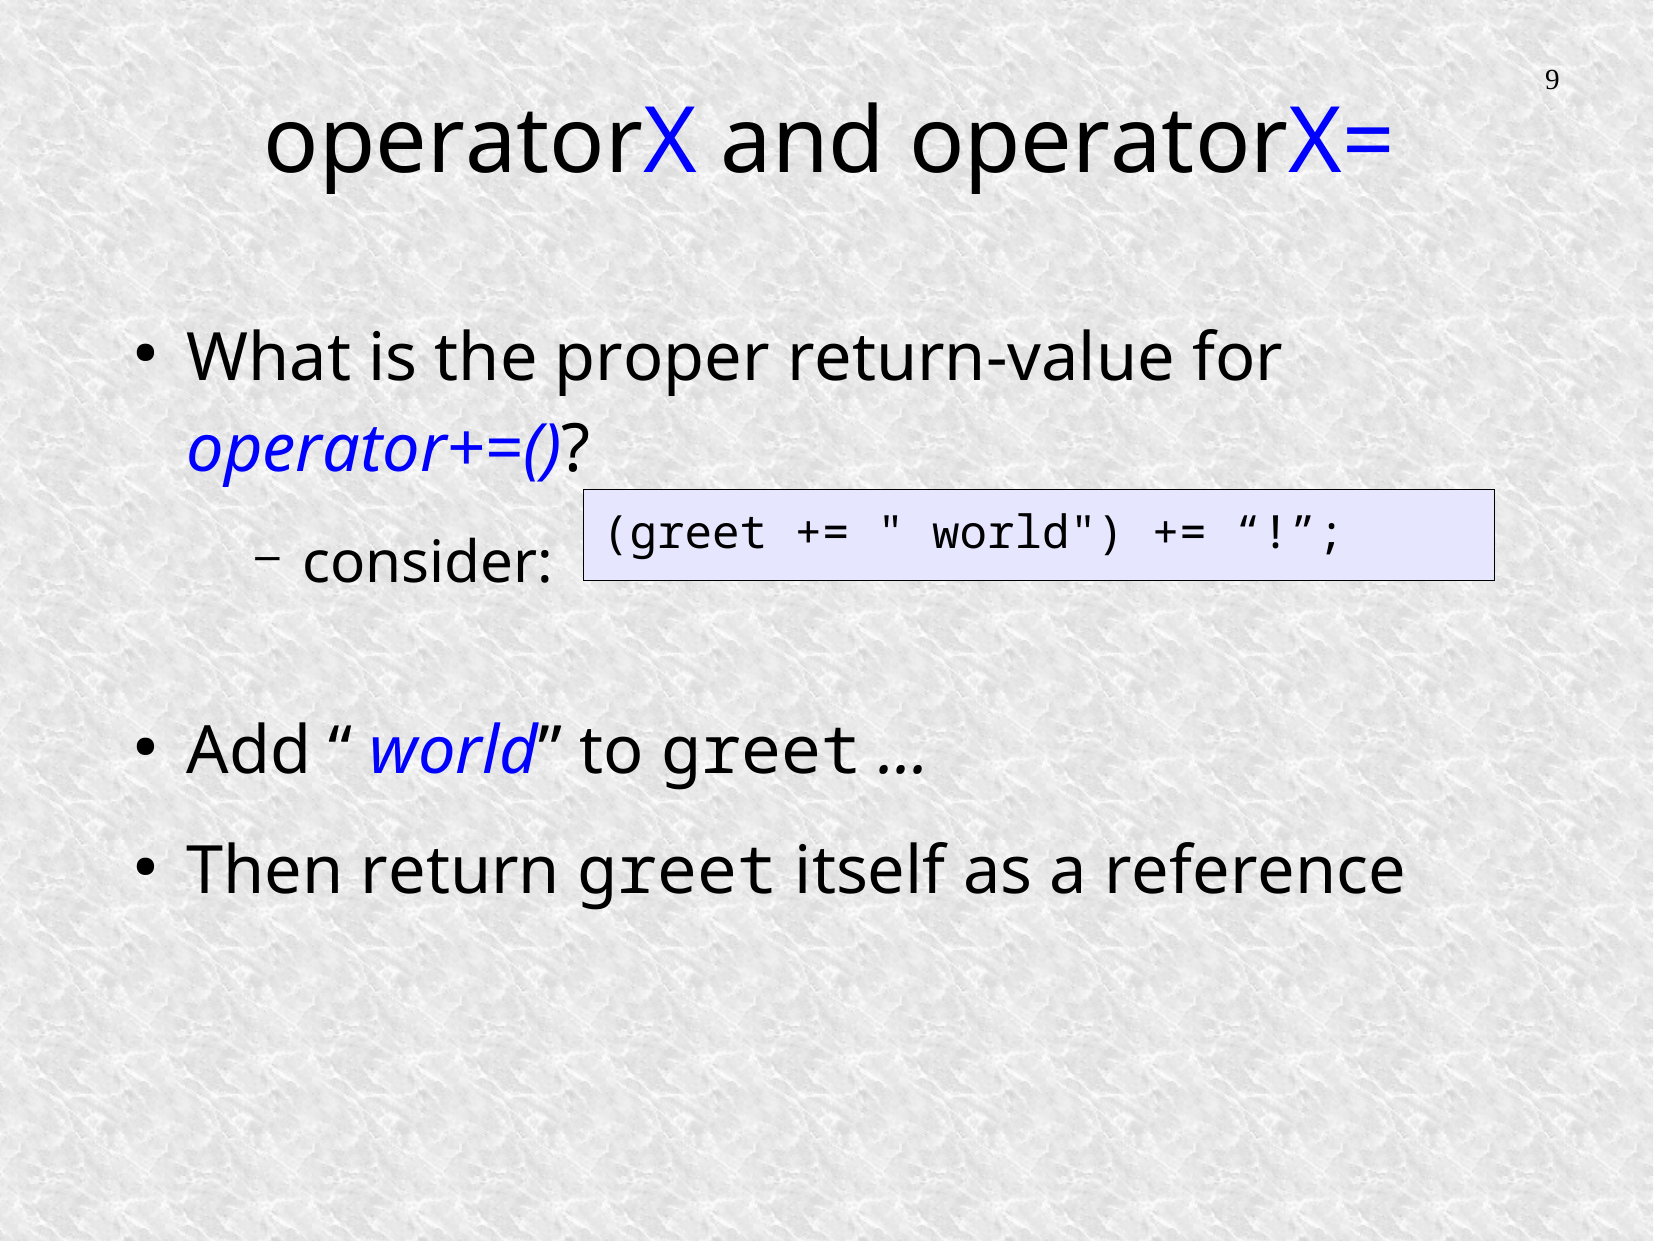

# operatorX and operatorX=
9
What is the proper return-value for
operator+=()?
consider:
Add “ world” to greet ...
Then return greet itself as a reference
(greet += " world") += “!”;